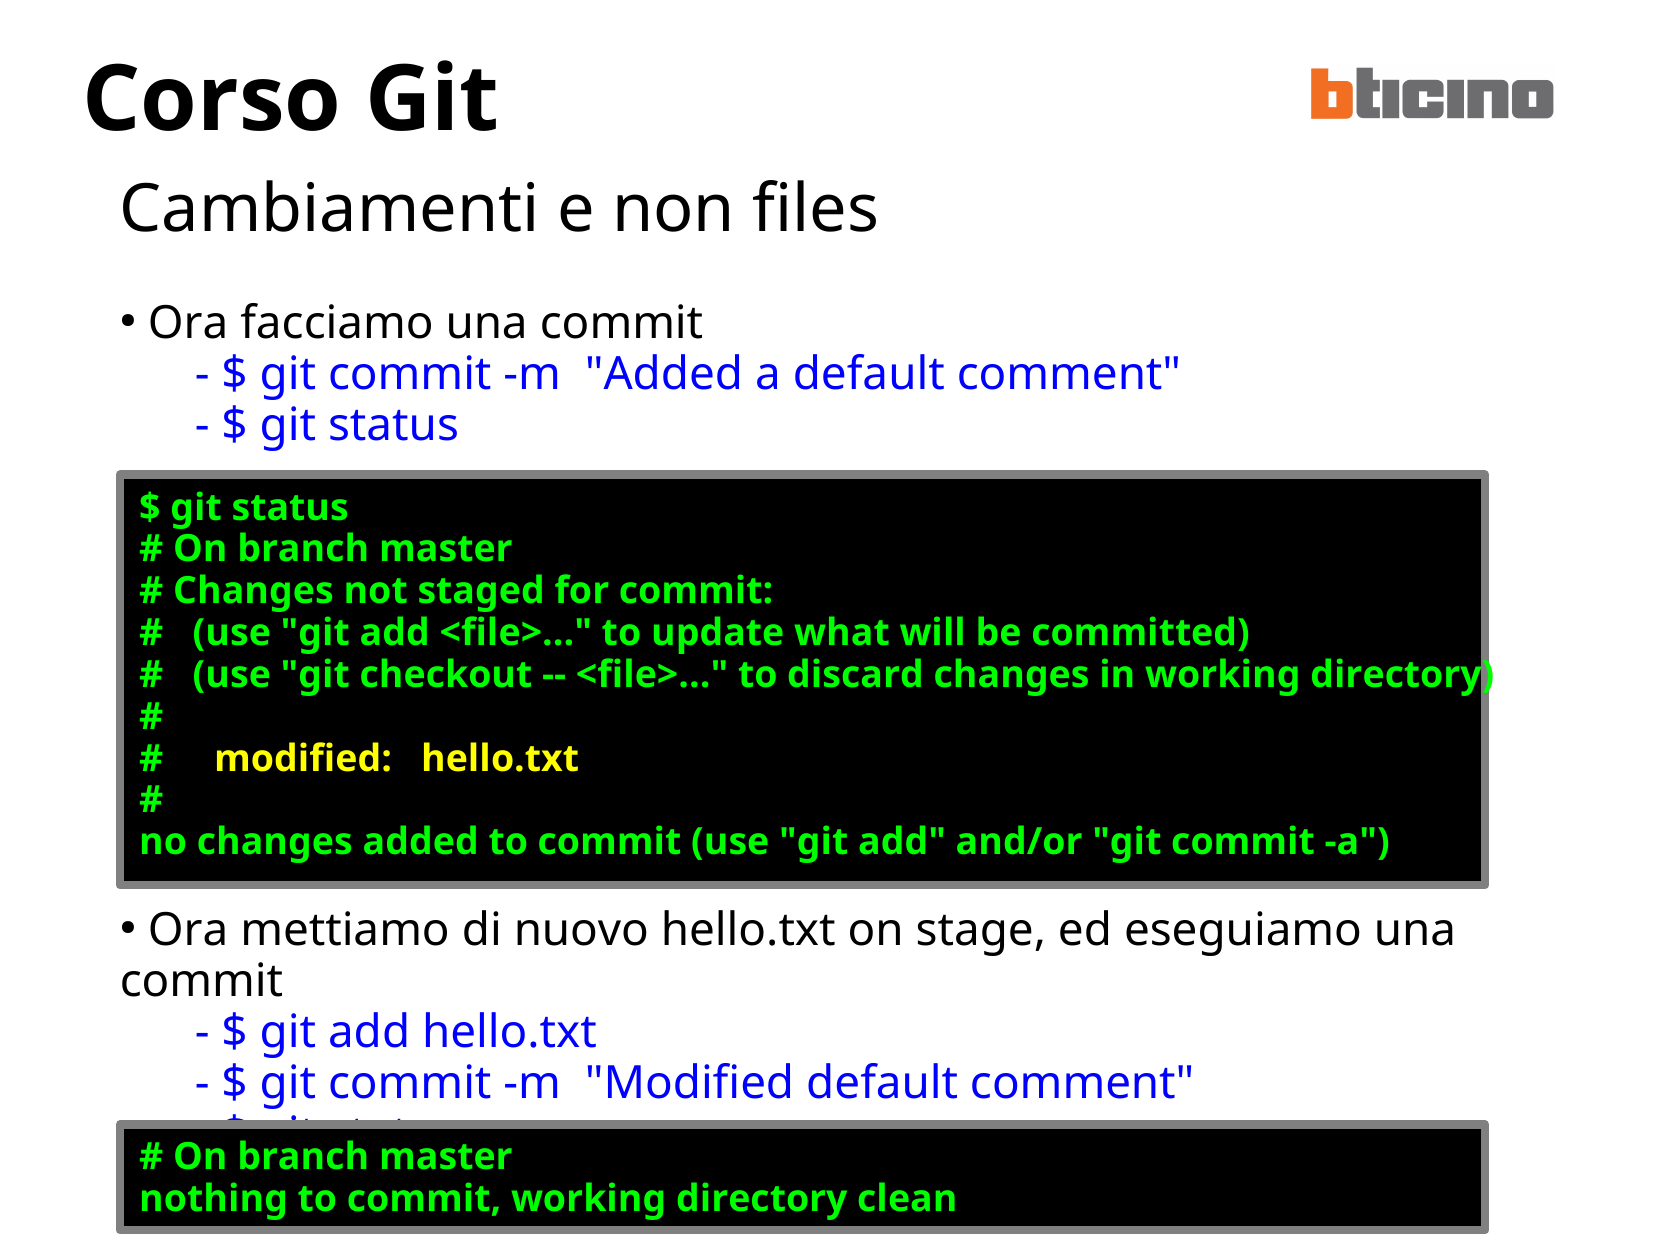

# Corso Git
Cambiamenti e non files
 Ora facciamo una commit
	- $ git commit -m "Added a default comment"
	- $ git status
$ git status
# On branch master
# Changes not staged for commit:
# (use "git add <file>..." to update what will be committed)
# (use "git checkout -- <file>..." to discard changes in working directory)
#
#	modified: hello.txt
#
no changes added to commit (use "git add" and/or "git commit -a")
 Ora mettiamo di nuovo hello.txt on stage, ed eseguiamo una commit
	- $ git add hello.txt
	- $ git commit -m "Modified default comment"
	- $ git status
# On branch master
nothing to commit, working directory clean